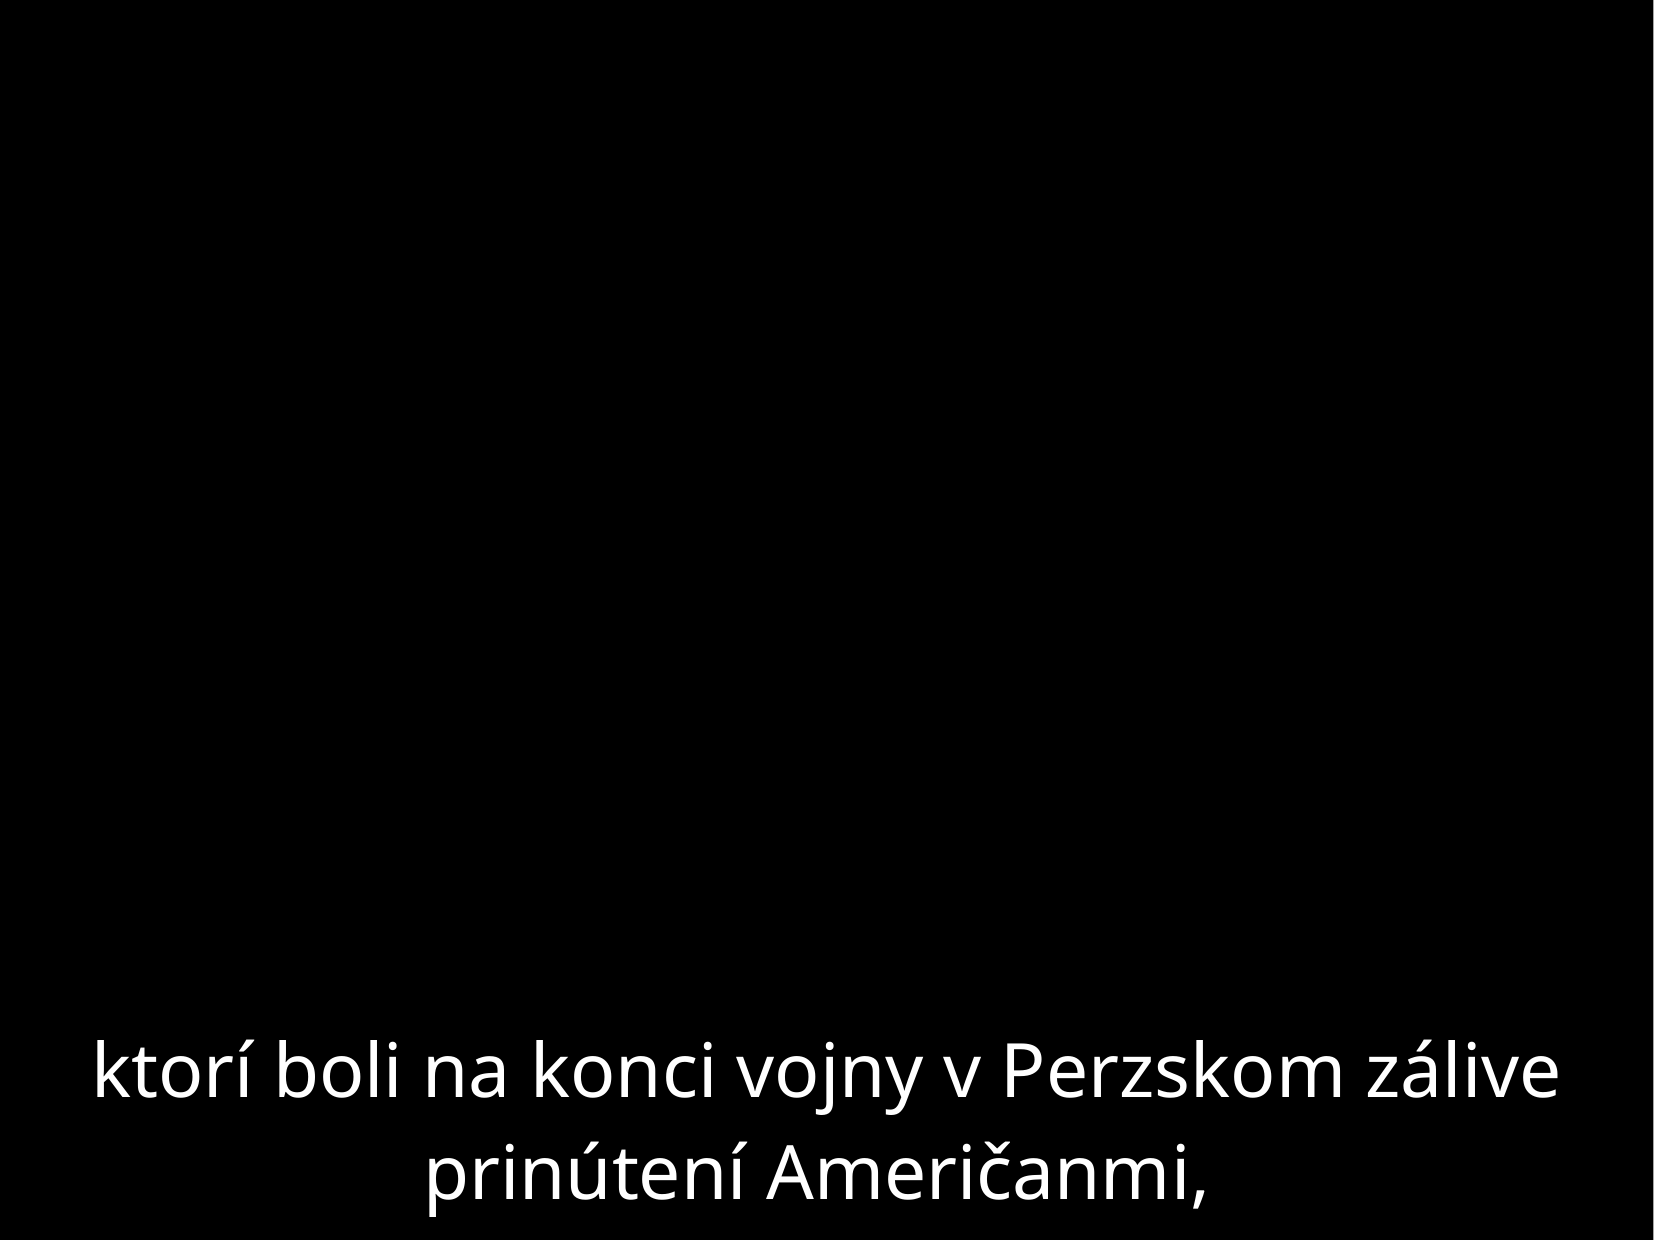

# ktorí boli na konci vojny v Perzskom zálive prinútení Američanmi,